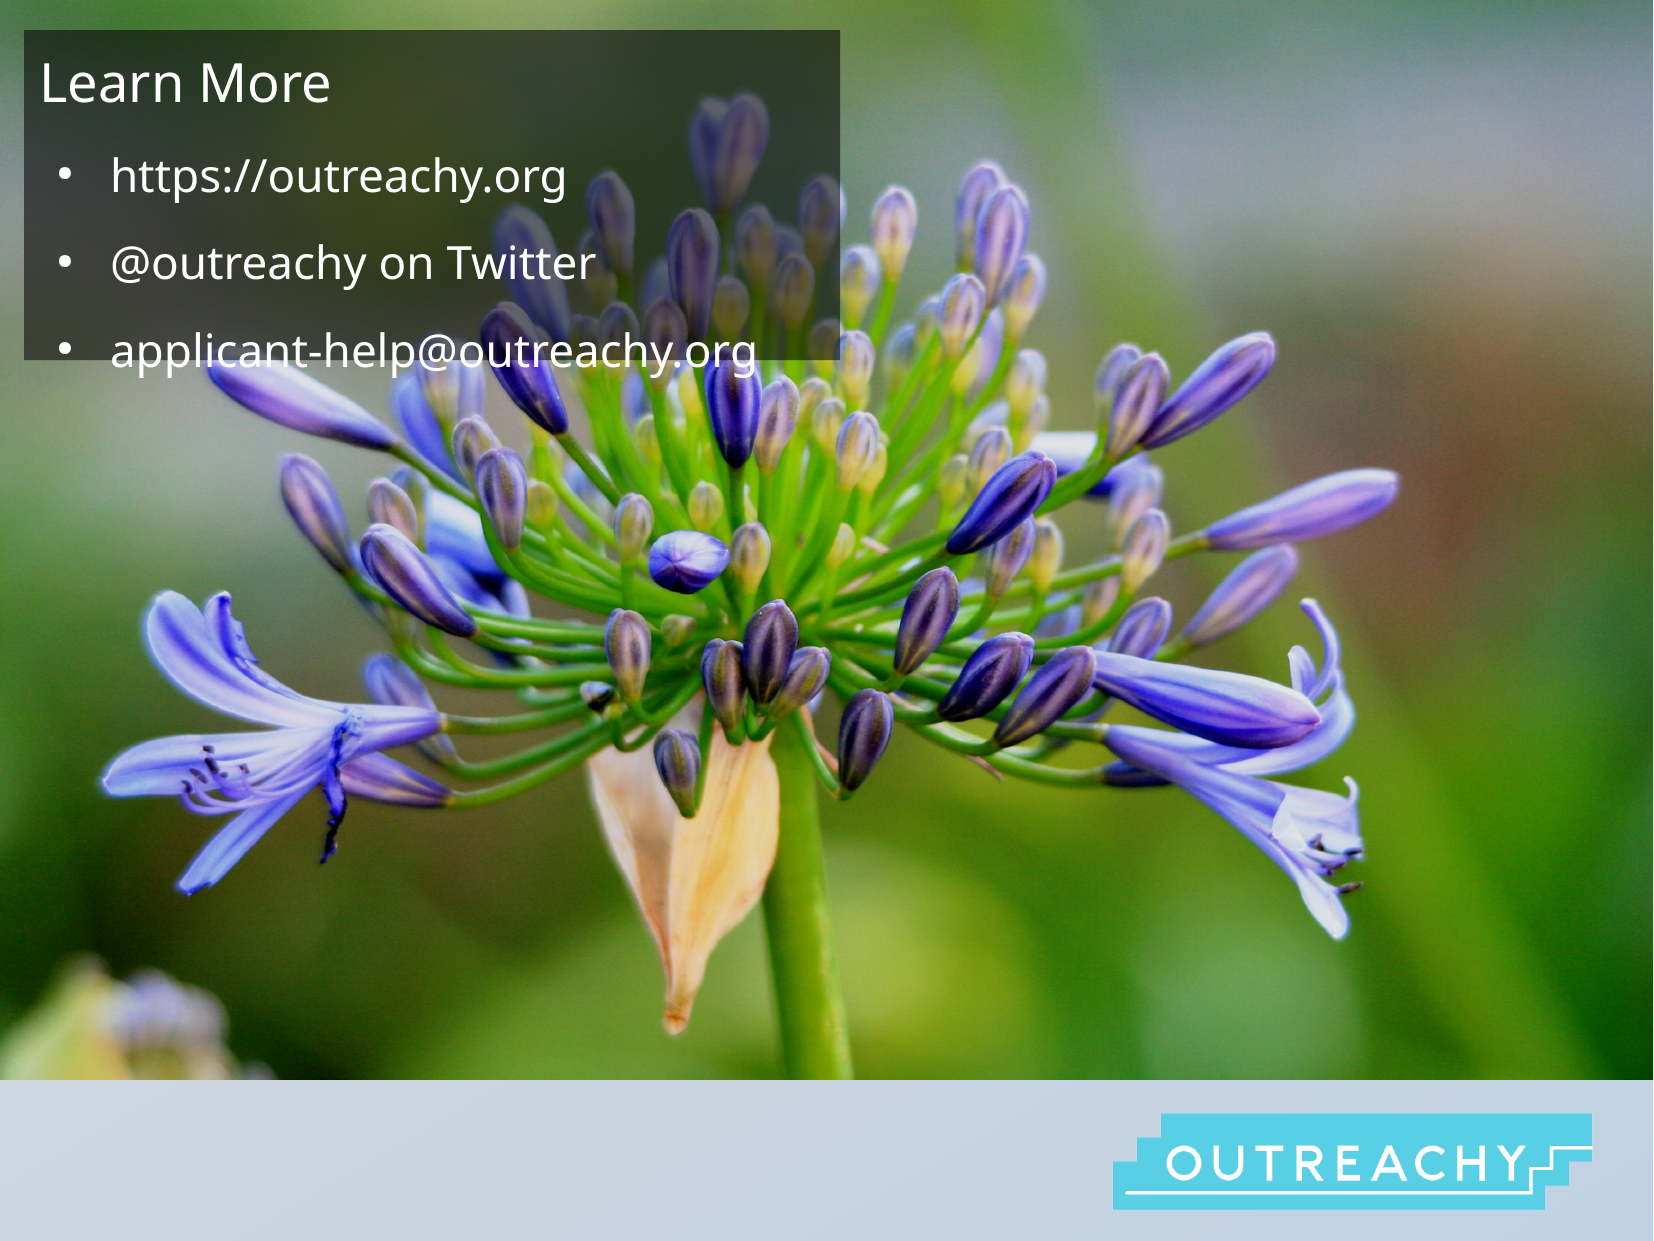

# Learn More
https://outreachy.org
@outreachy on Twitter
applicant-help@outreachy.org